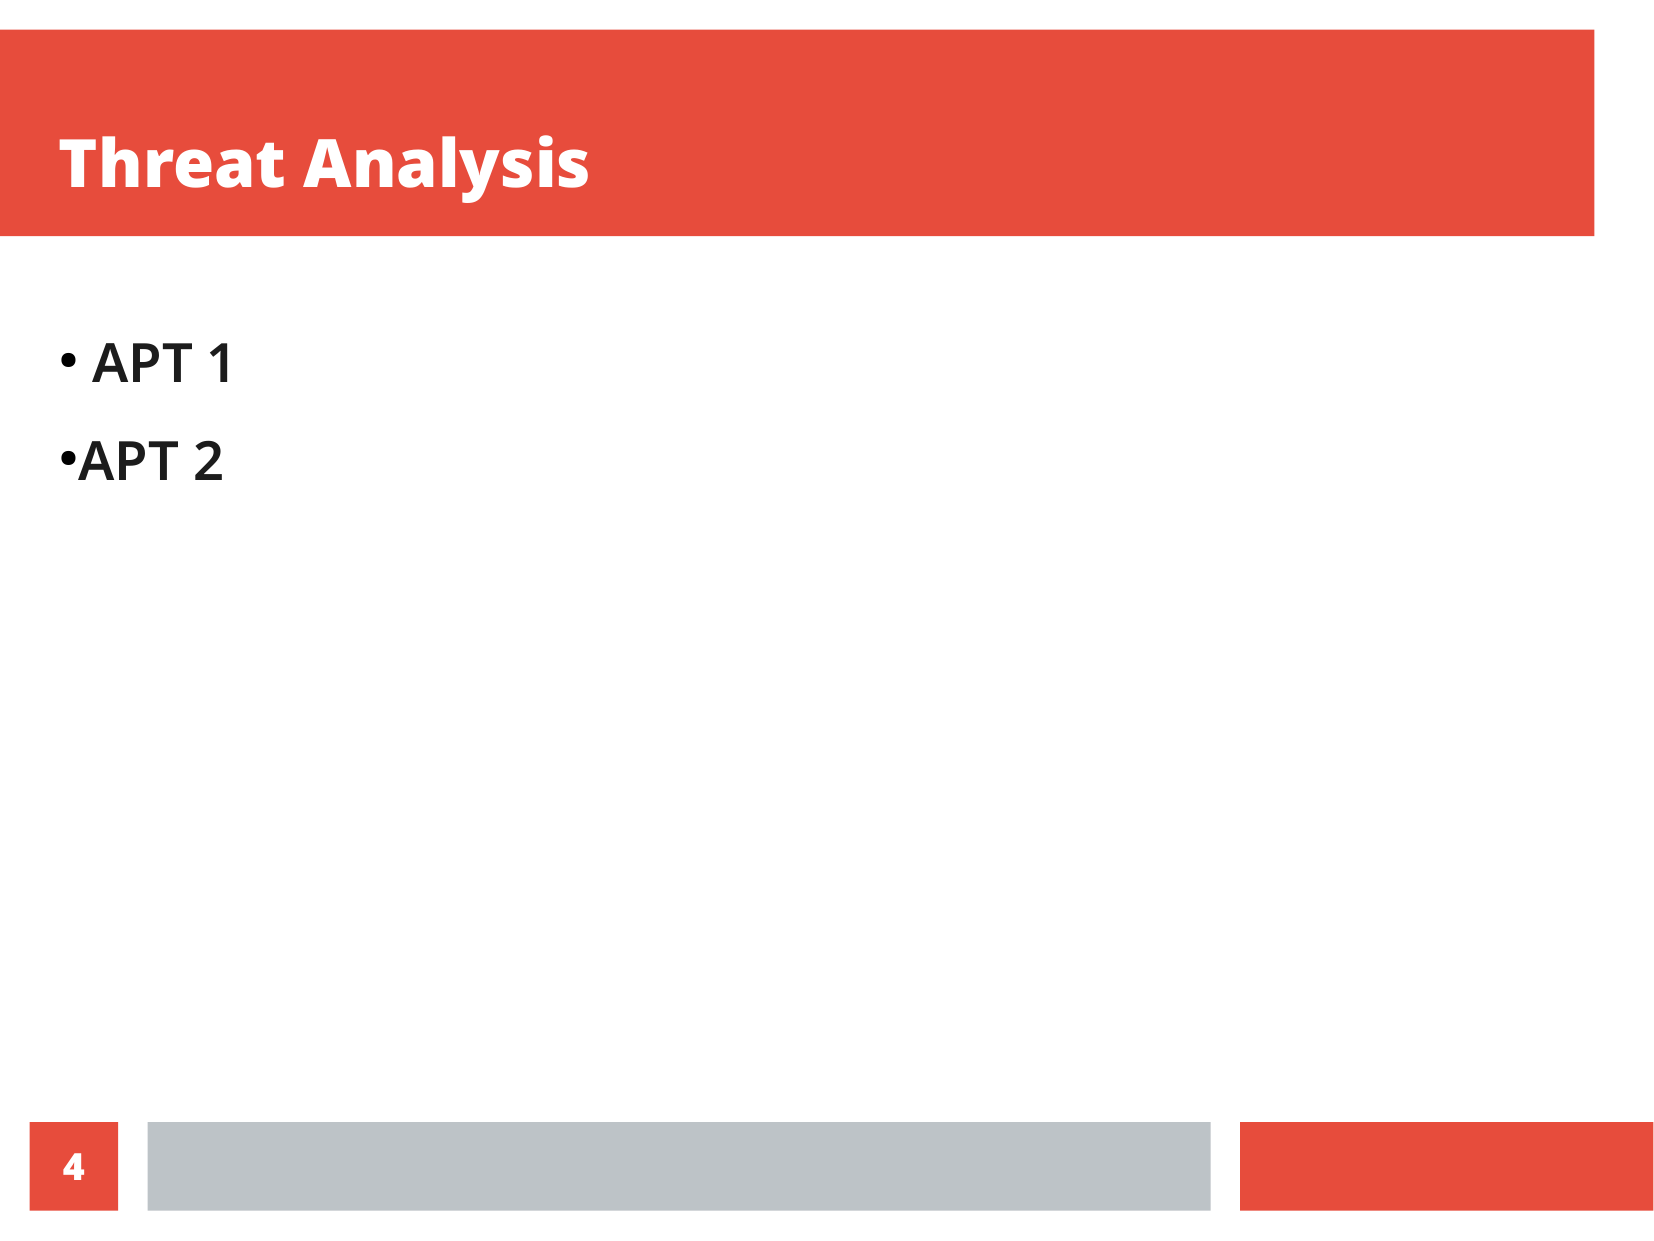

# Threat Analysis
 APT 1
APT 2
4